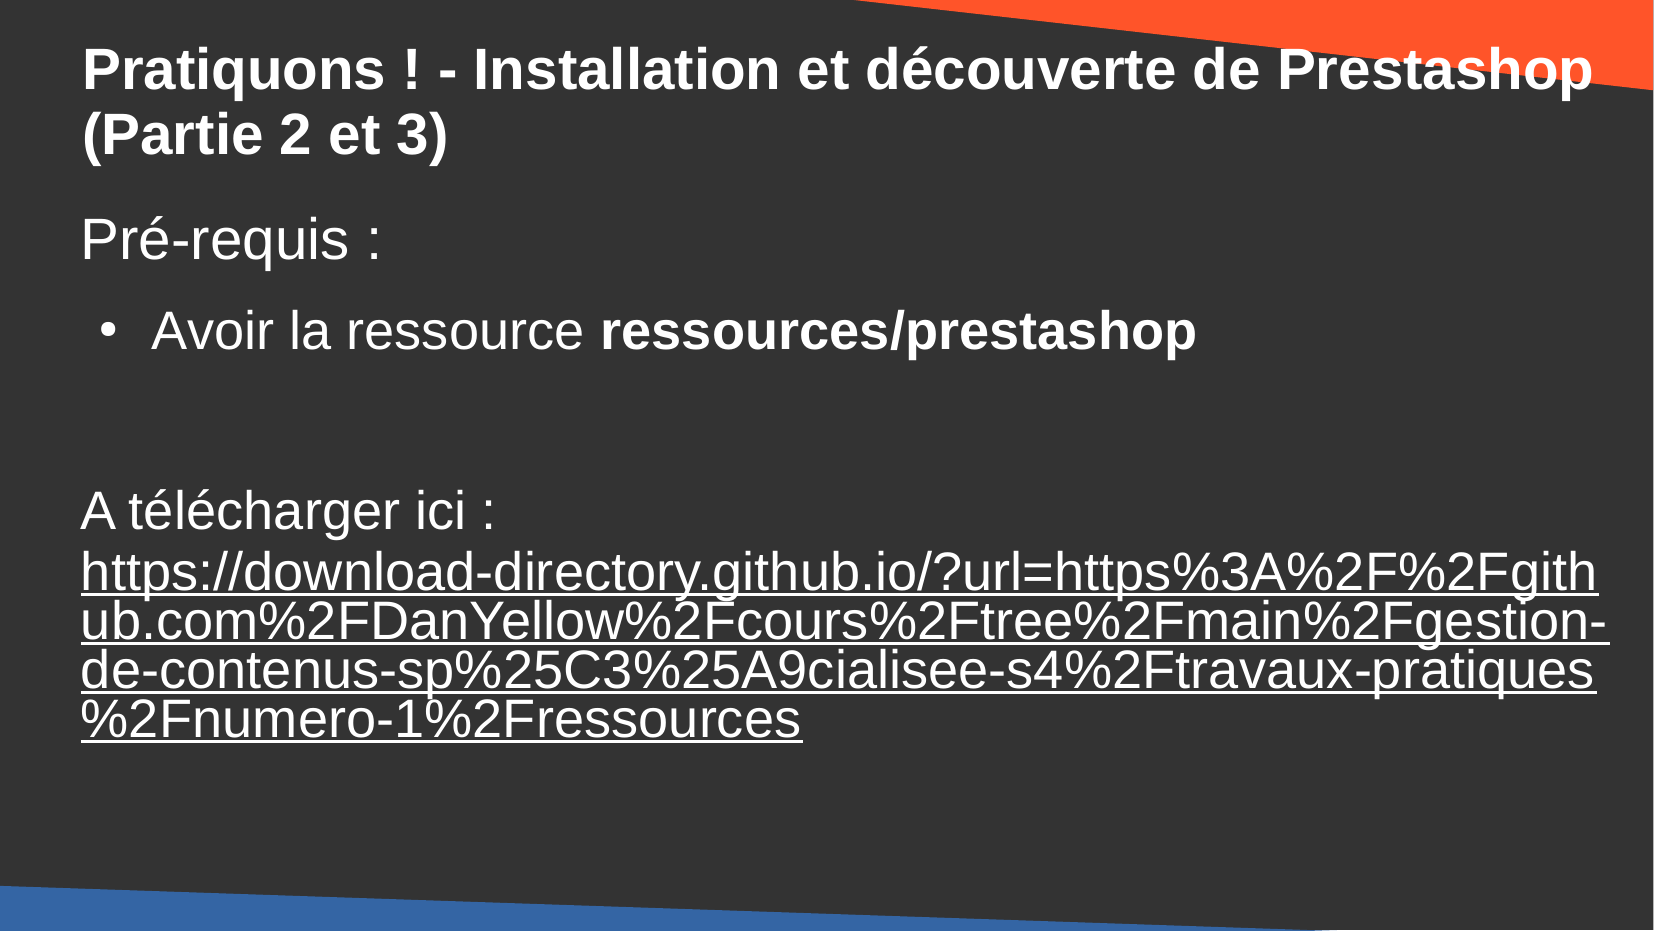

# Pratiquons ! - Installation et découverte de Prestashop (Partie 2 et 3)
Pré-requis :
Avoir la ressource ressources/prestashop
A télécharger ici : https://download-directory.github.io/?url=https%3A%2F%2Fgithub.com%2FDanYellow%2Fcours%2Ftree%2Fmain%2Fgestion-de-contenus-sp%25C3%25A9cialisee-s4%2Ftravaux-pratiques%2Fnumero-1%2Fressources